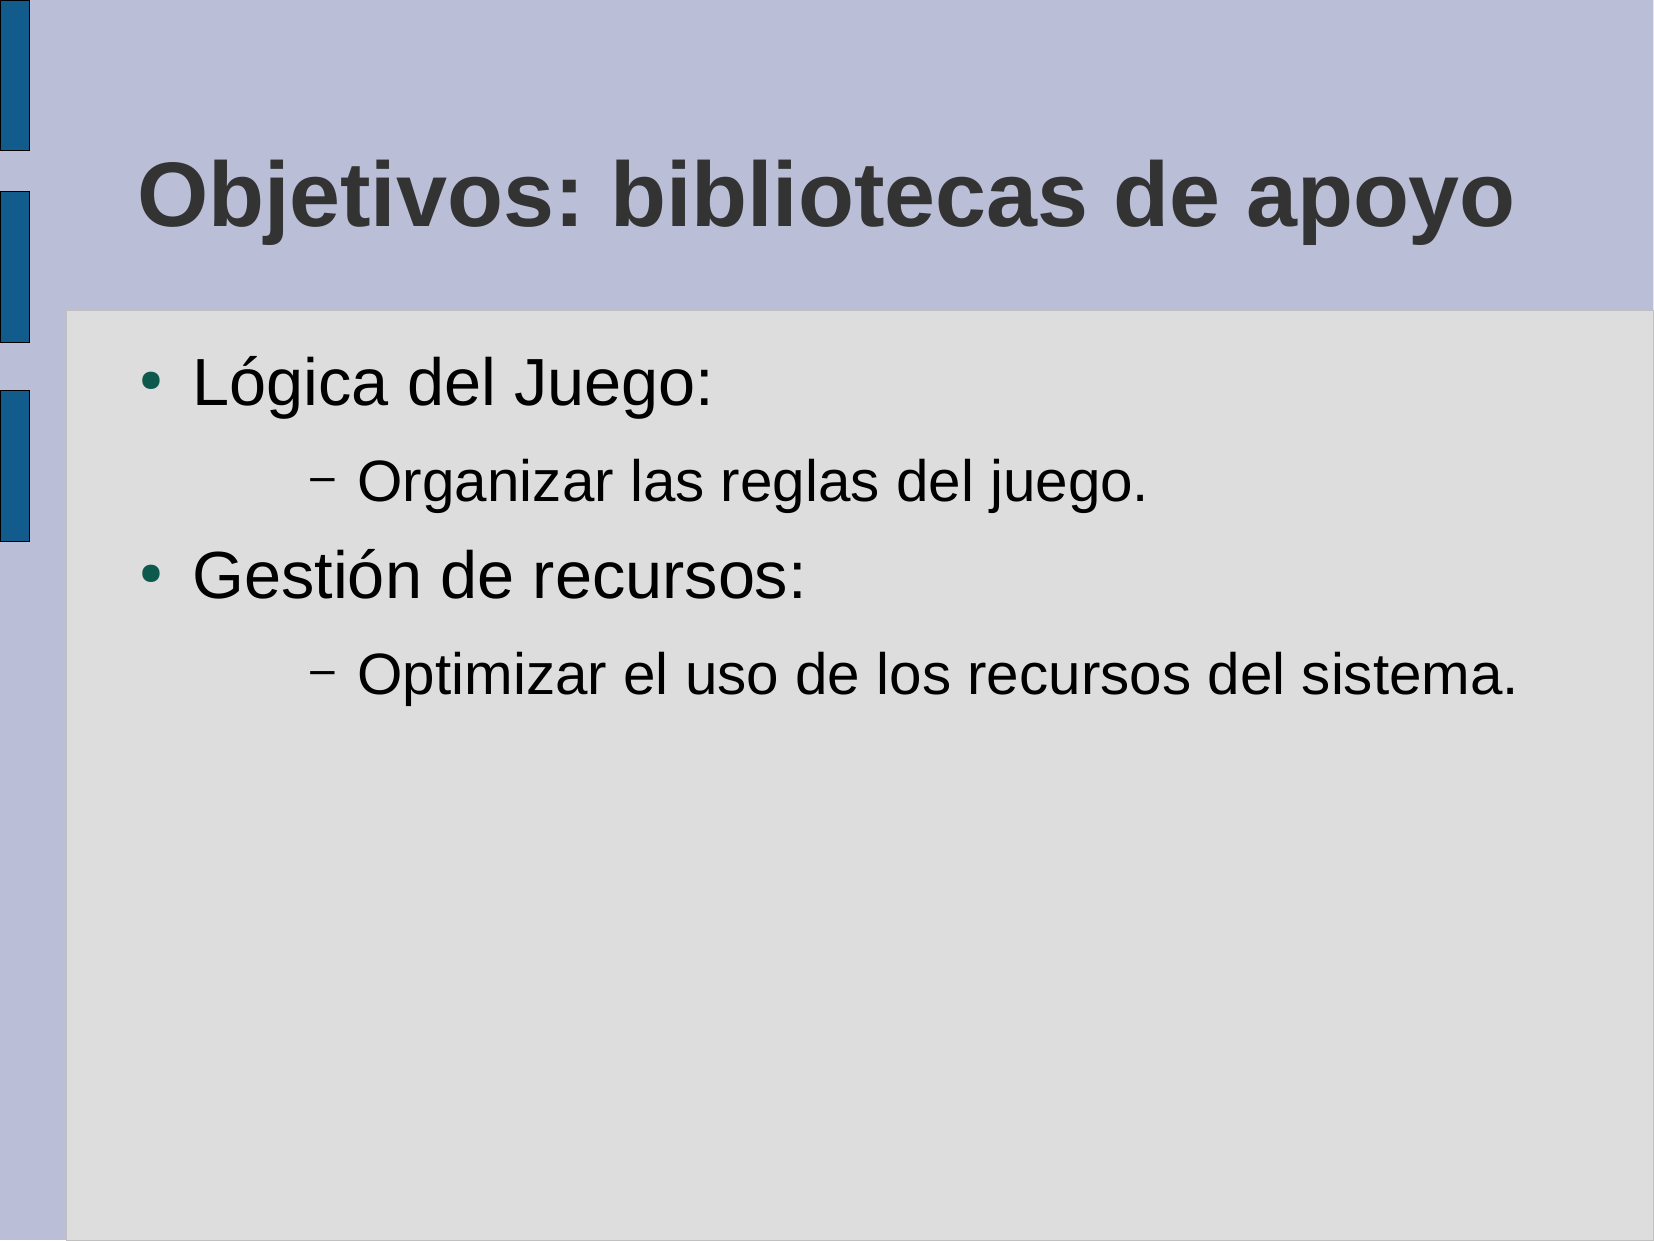

# Objetivos: bibliotecas de apoyo
Lógica del Juego:
Organizar las reglas del juego.
Gestión de recursos:
Optimizar el uso de los recursos del sistema.